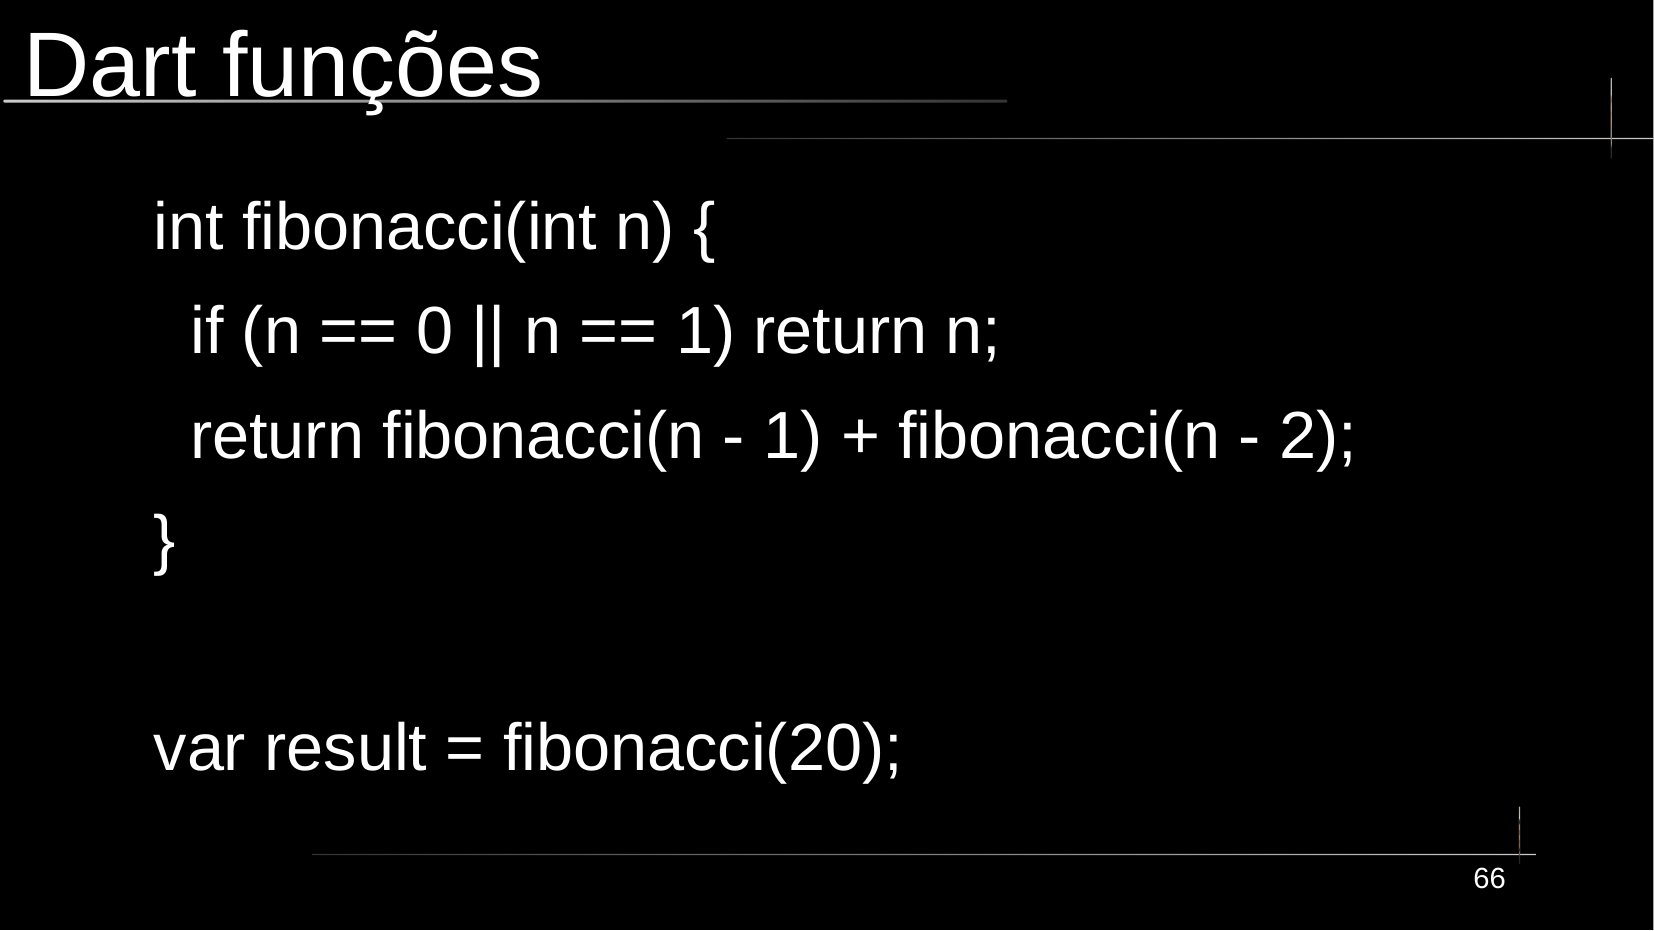

# Dart funções
int fibonacci(int n) {
 if (n == 0 || n == 1) return n;
 return fibonacci(n - 1) + fibonacci(n - 2);
}
var result = fibonacci(20);
66